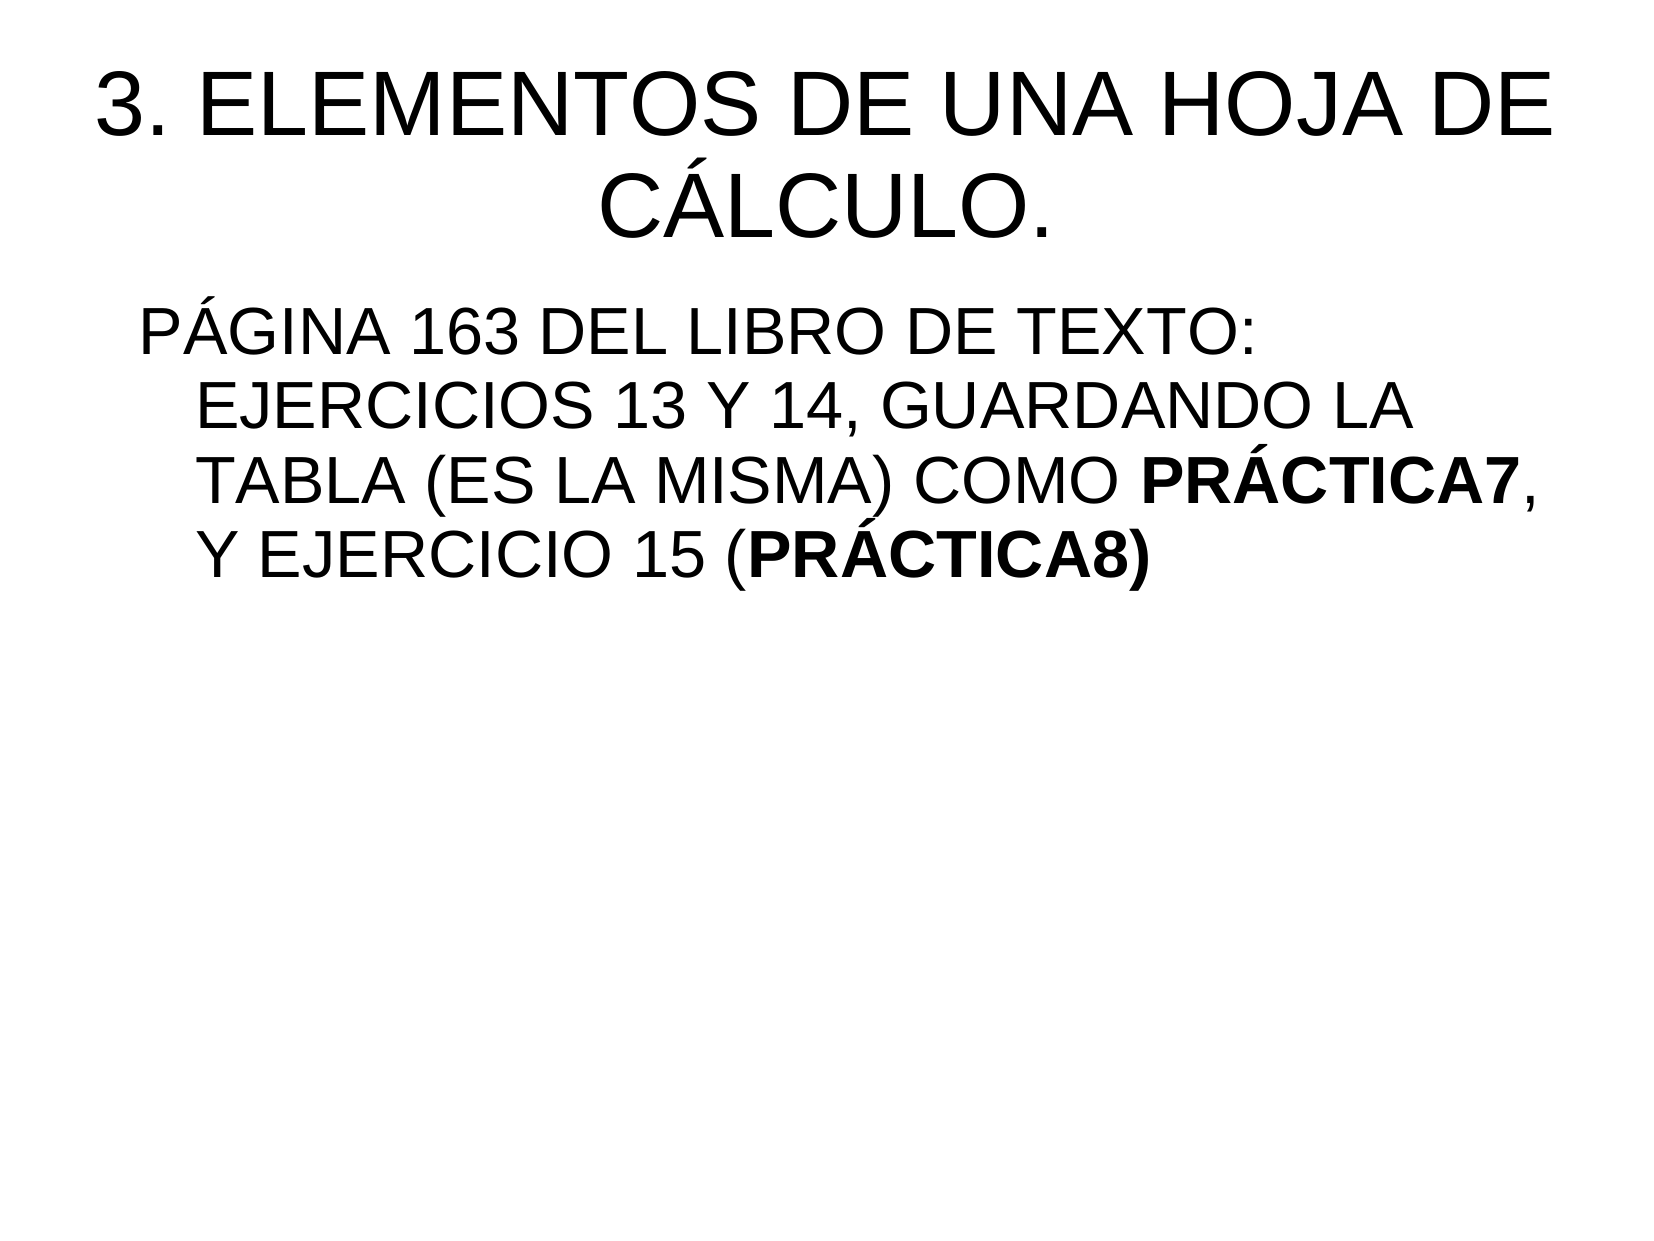

# 3. ELEMENTOS DE UNA HOJA DE CÁLCULO.
PÁGINA 163 DEL LIBRO DE TEXTO: EJERCICIOS 13 Y 14, GUARDANDO LA TABLA (ES LA MISMA) COMO PRÁCTICA7, Y EJERCICIO 15 (PRÁCTICA8)